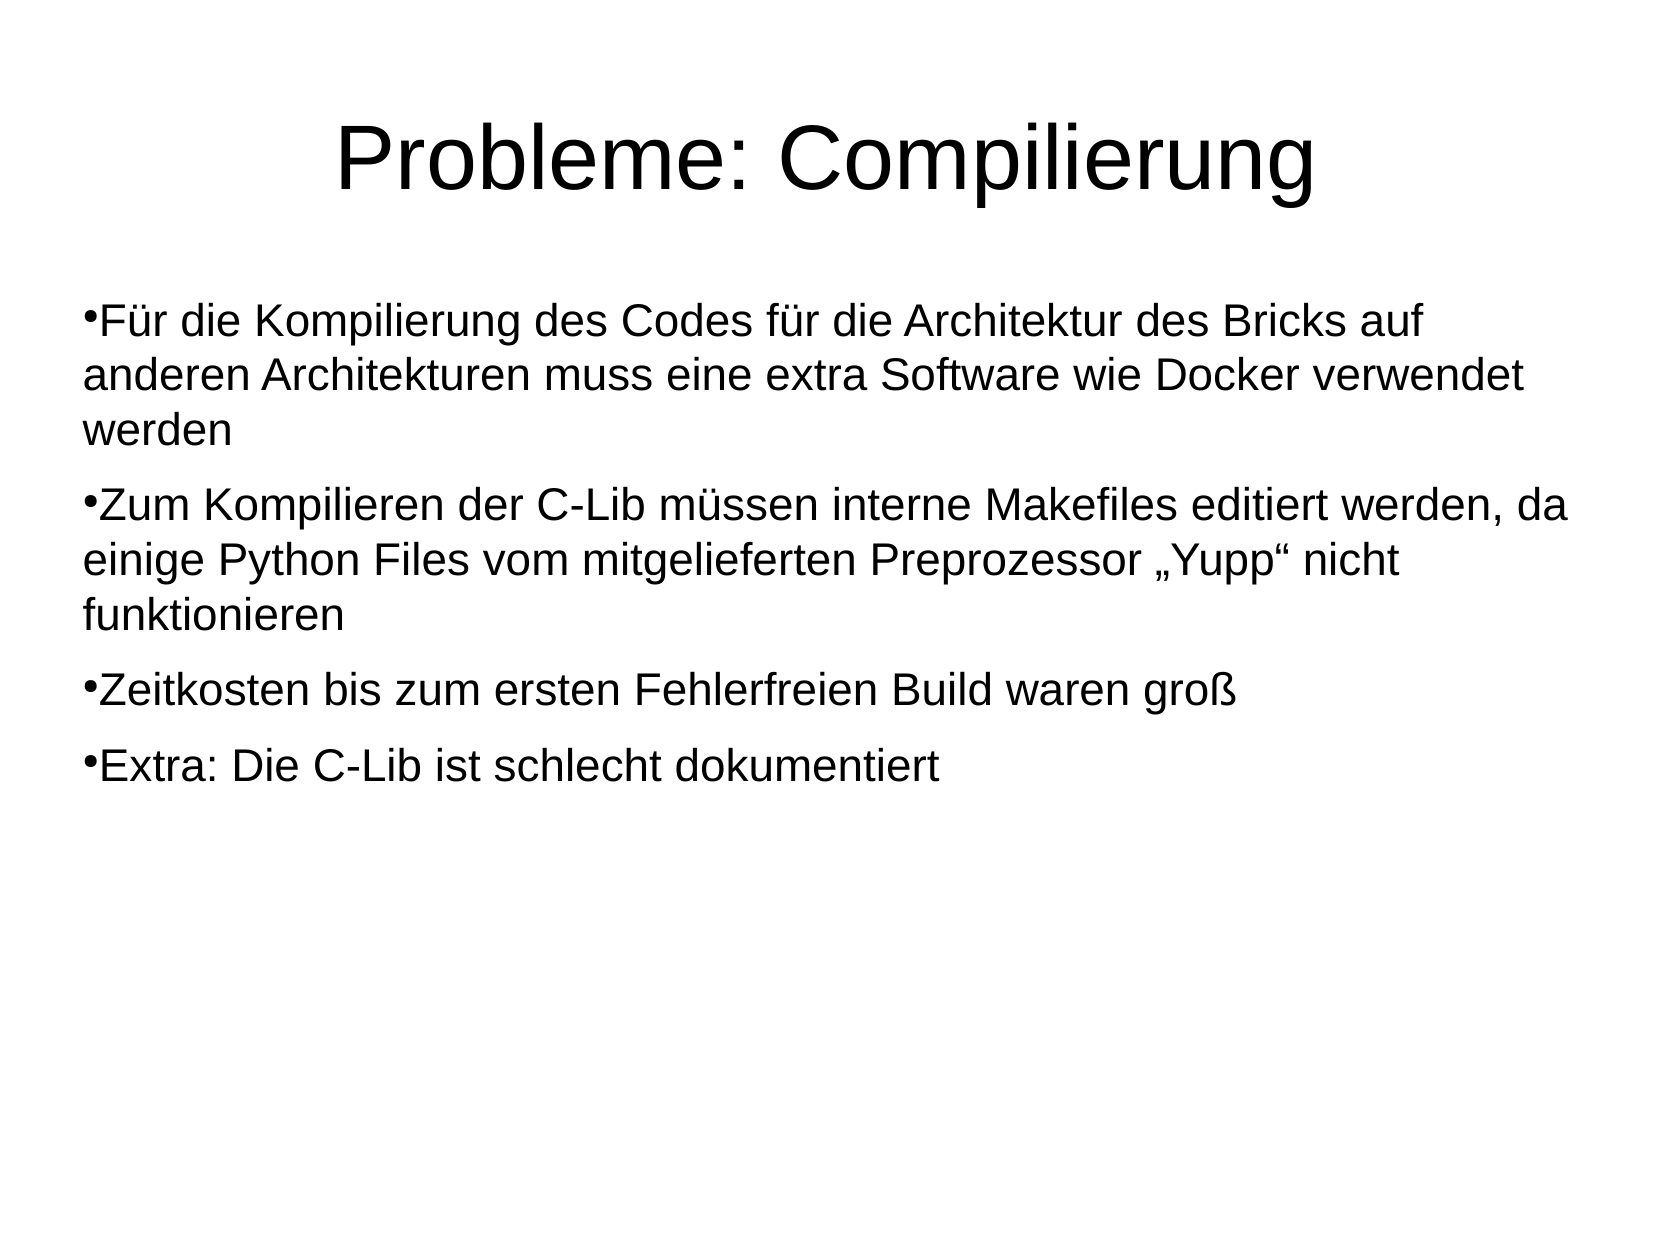

# Probleme: Compilierung
Für die Kompilierung des Codes für die Architektur des Bricks auf anderen Architekturen muss eine extra Software wie Docker verwendet werden
Zum Kompilieren der C-Lib müssen interne Makefiles editiert werden, da einige Python Files vom mitgelieferten Preprozessor „Yupp“ nicht funktionieren
Zeitkosten bis zum ersten Fehlerfreien Build waren groß
Extra: Die C-Lib ist schlecht dokumentiert